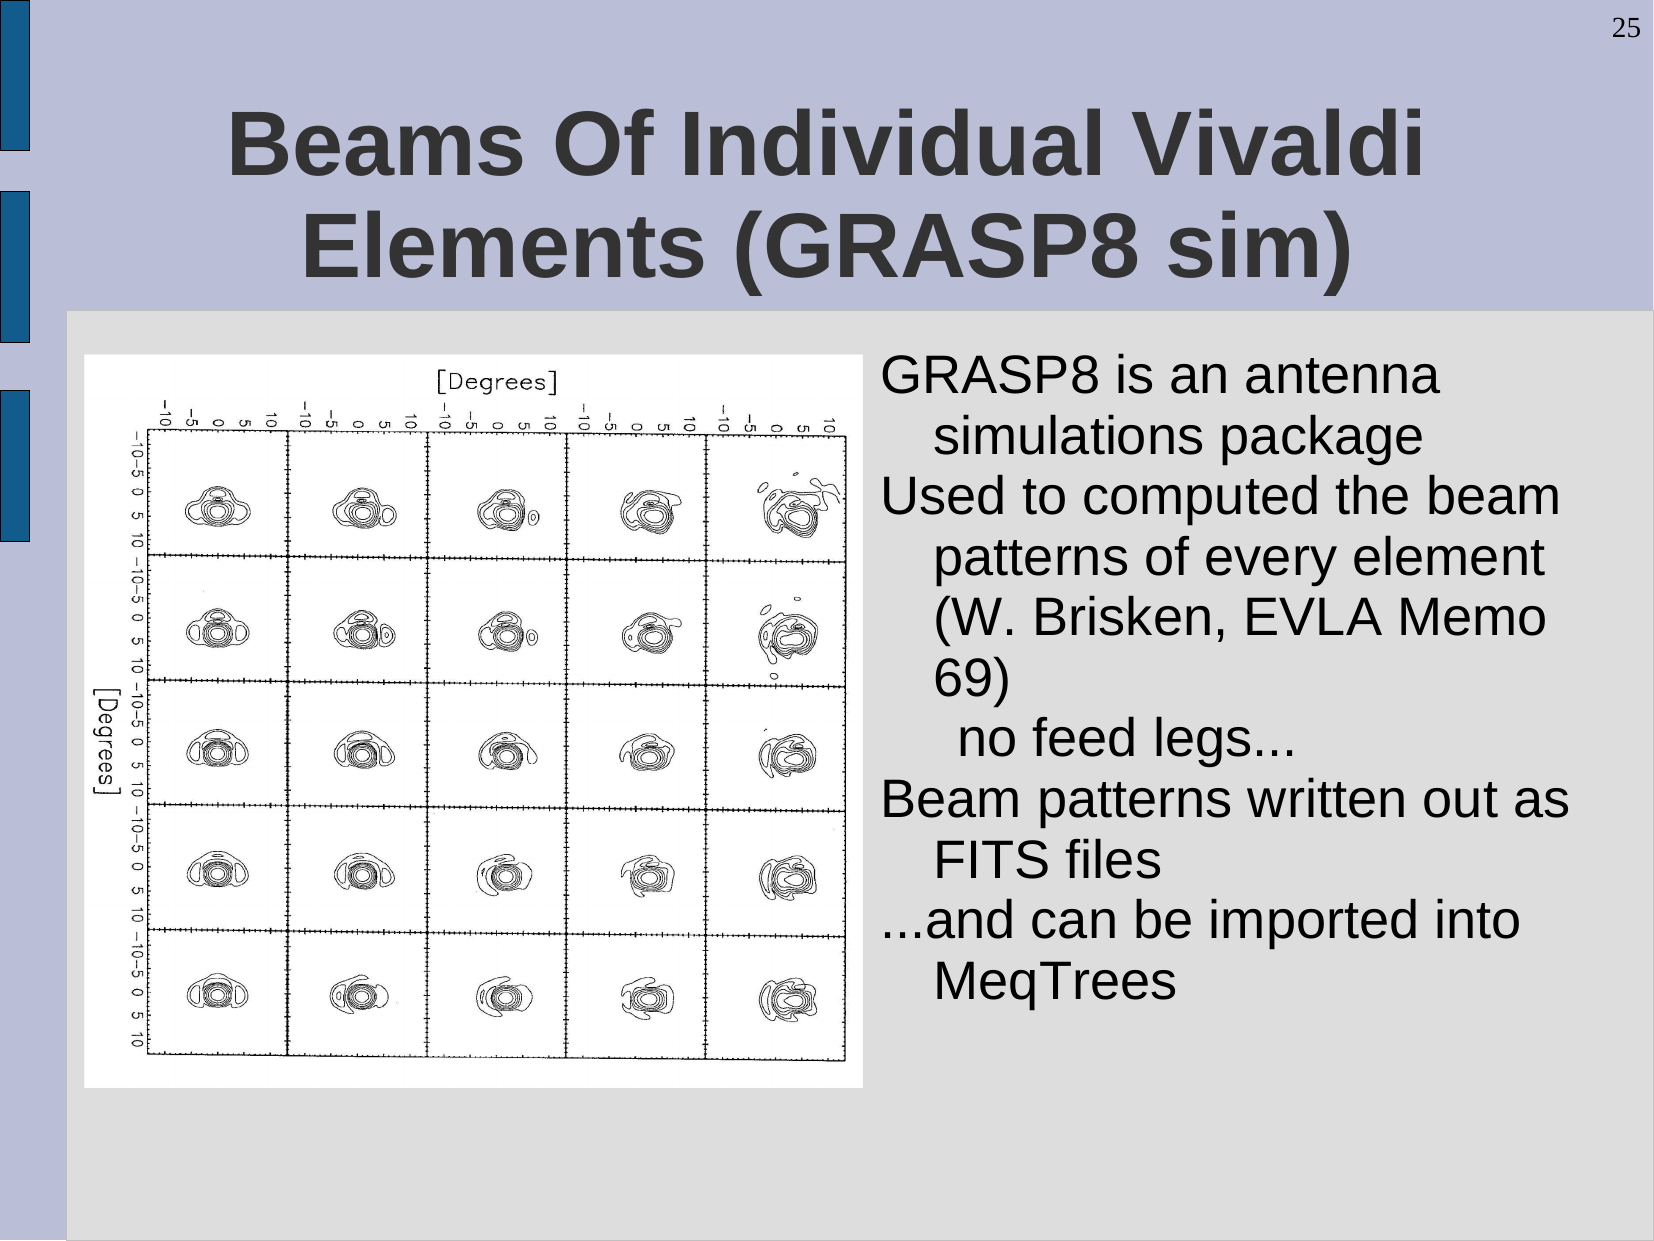

25
# Beams Of Individual Vivaldi Elements (GRASP8 sim)
GRASP8 is an antenna simulations package
Used to computed the beam patterns of every element (W. Brisken, EVLA Memo 69)
no feed legs...
Beam patterns written out as FITS files
...and can be imported into MeqTrees